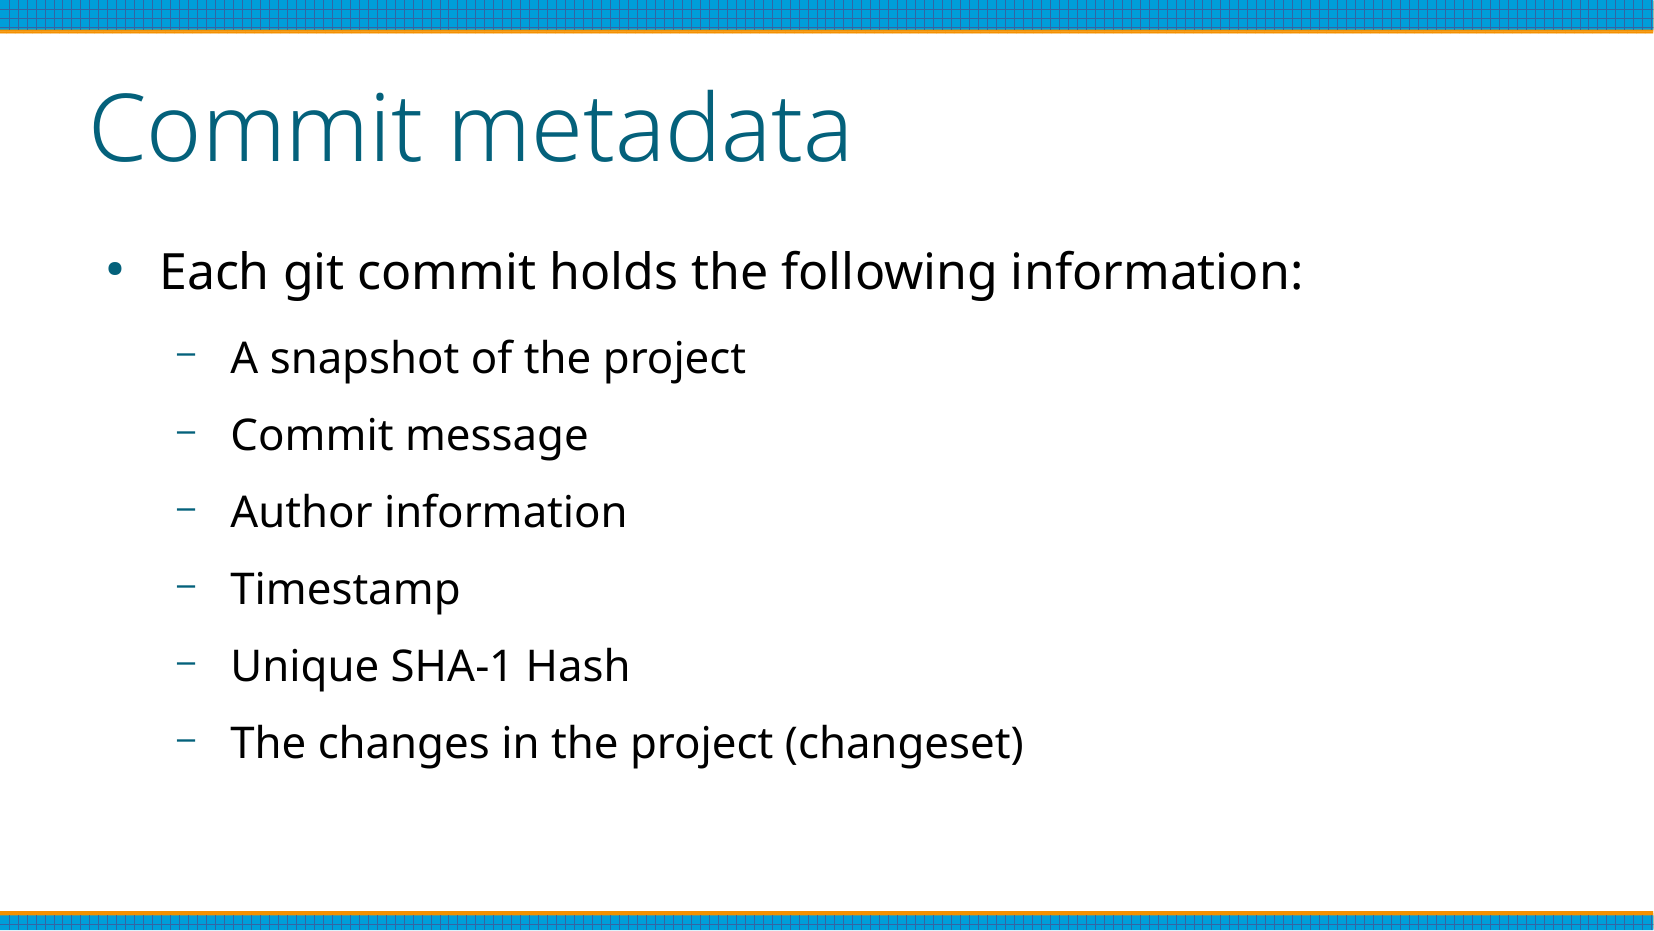

# Commit metadata
Each git commit holds the following information:
A snapshot of the project
Commit message
Author information
Timestamp
Unique SHA-1 Hash
The changes in the project (changeset)